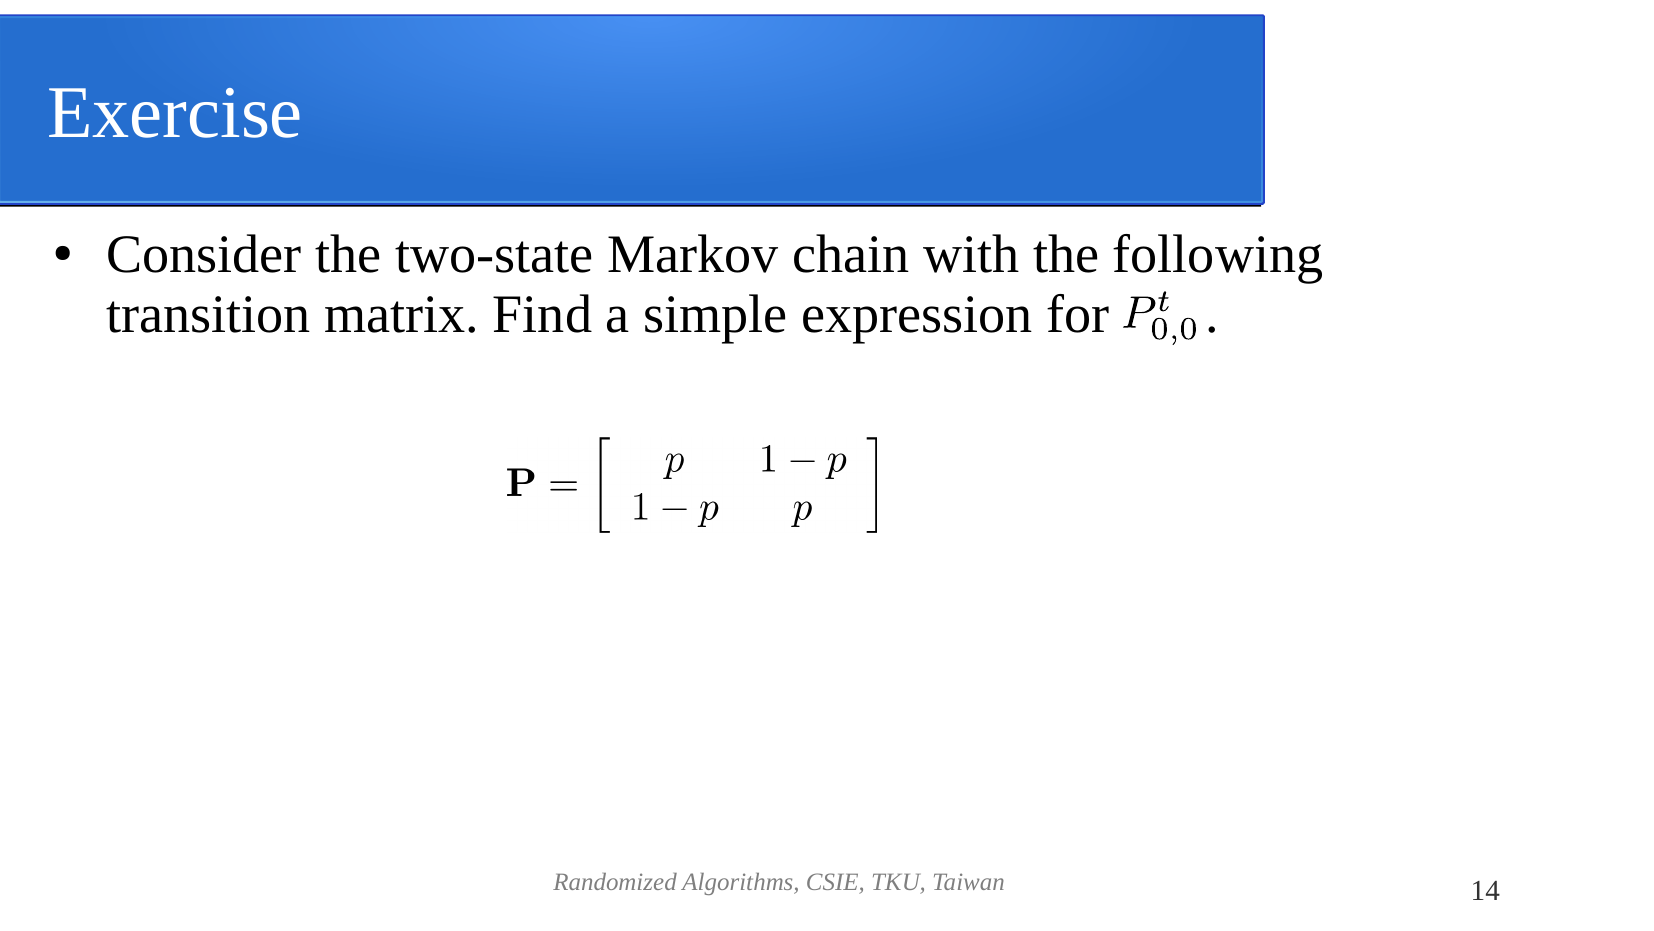

# Exercise
Consider the two-state Markov chain with the following transition matrix. Find a simple expression for .
Randomized Algorithms, CSIE, TKU, Taiwan
14